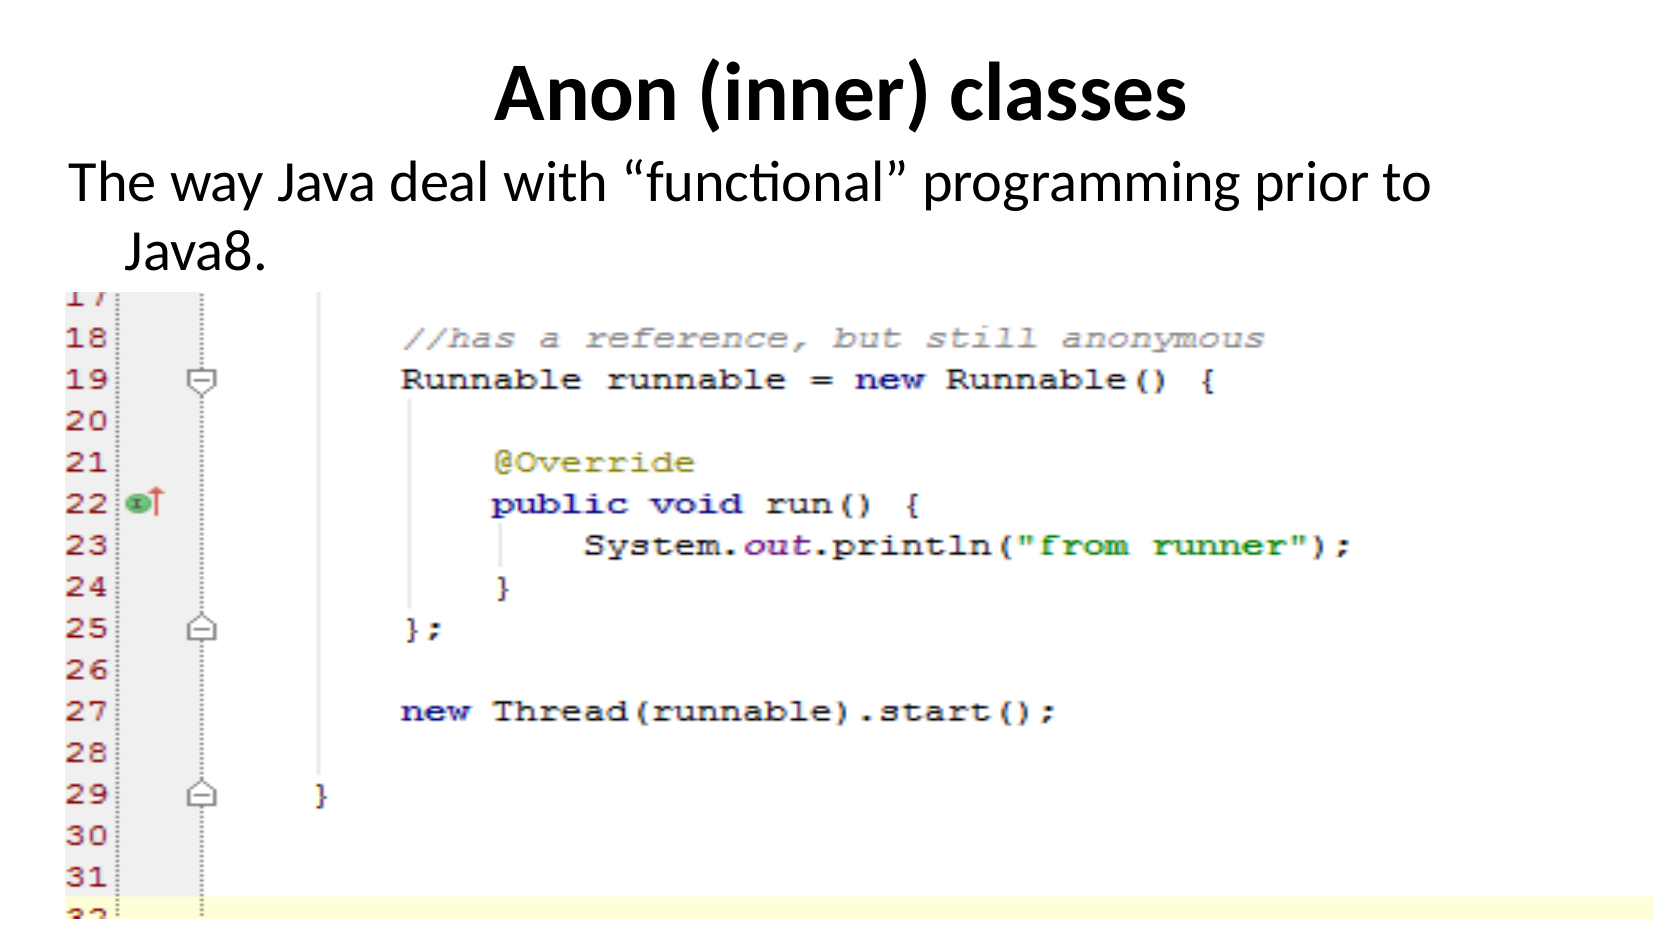

# Anon (inner) classes
The way Java deal with “functional” programming prior to Java8.